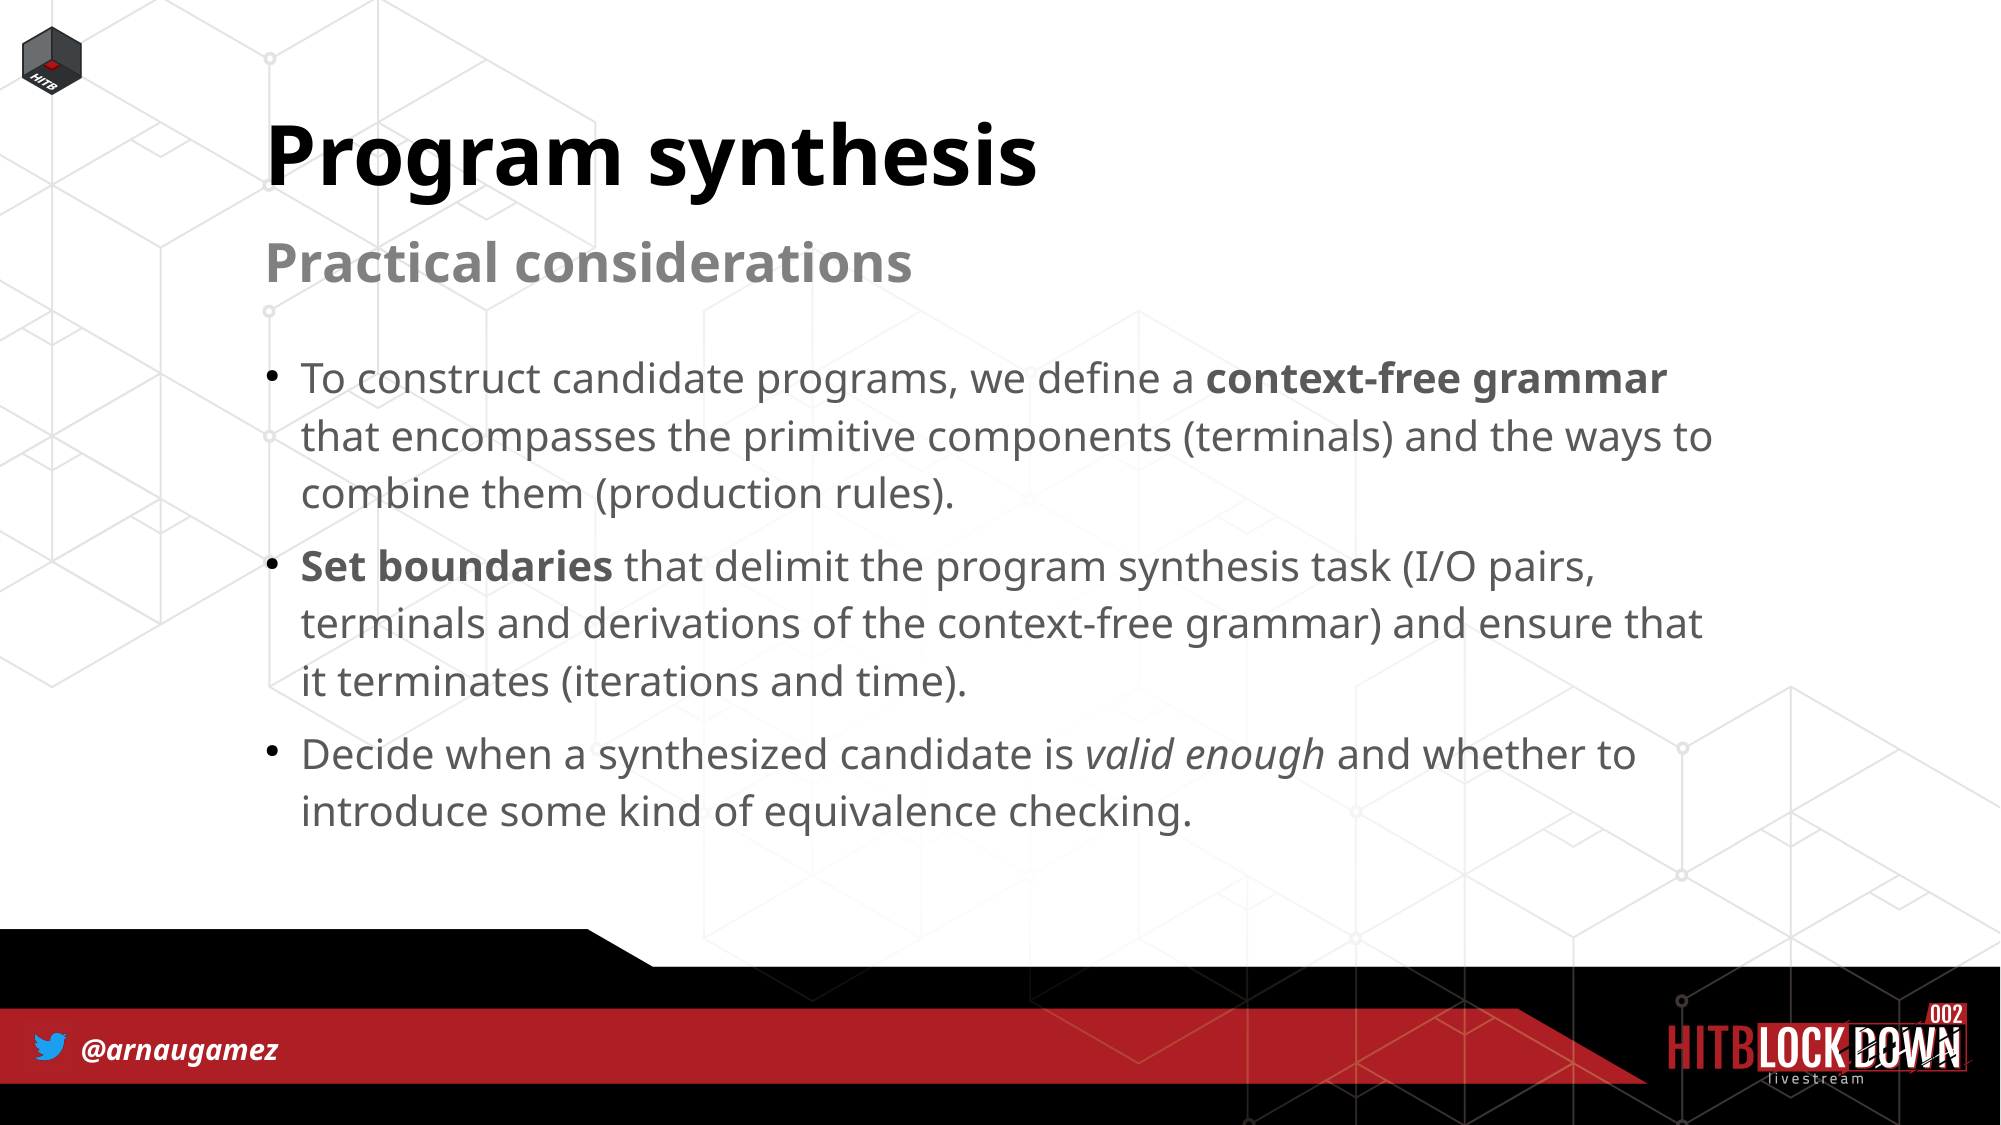

# Program synthesis
Practical considerations
To construct candidate programs, we define a context-free grammar that encompasses the primitive components (terminals) and the ways to combine them (production rules).
Set boundaries that delimit the program synthesis task (I/O pairs, terminals and derivations of the context-free grammar) and ensure that it terminates (iterations and time).
Decide when a synthesized candidate is valid enough and whether to introduce some kind of equivalence checking.